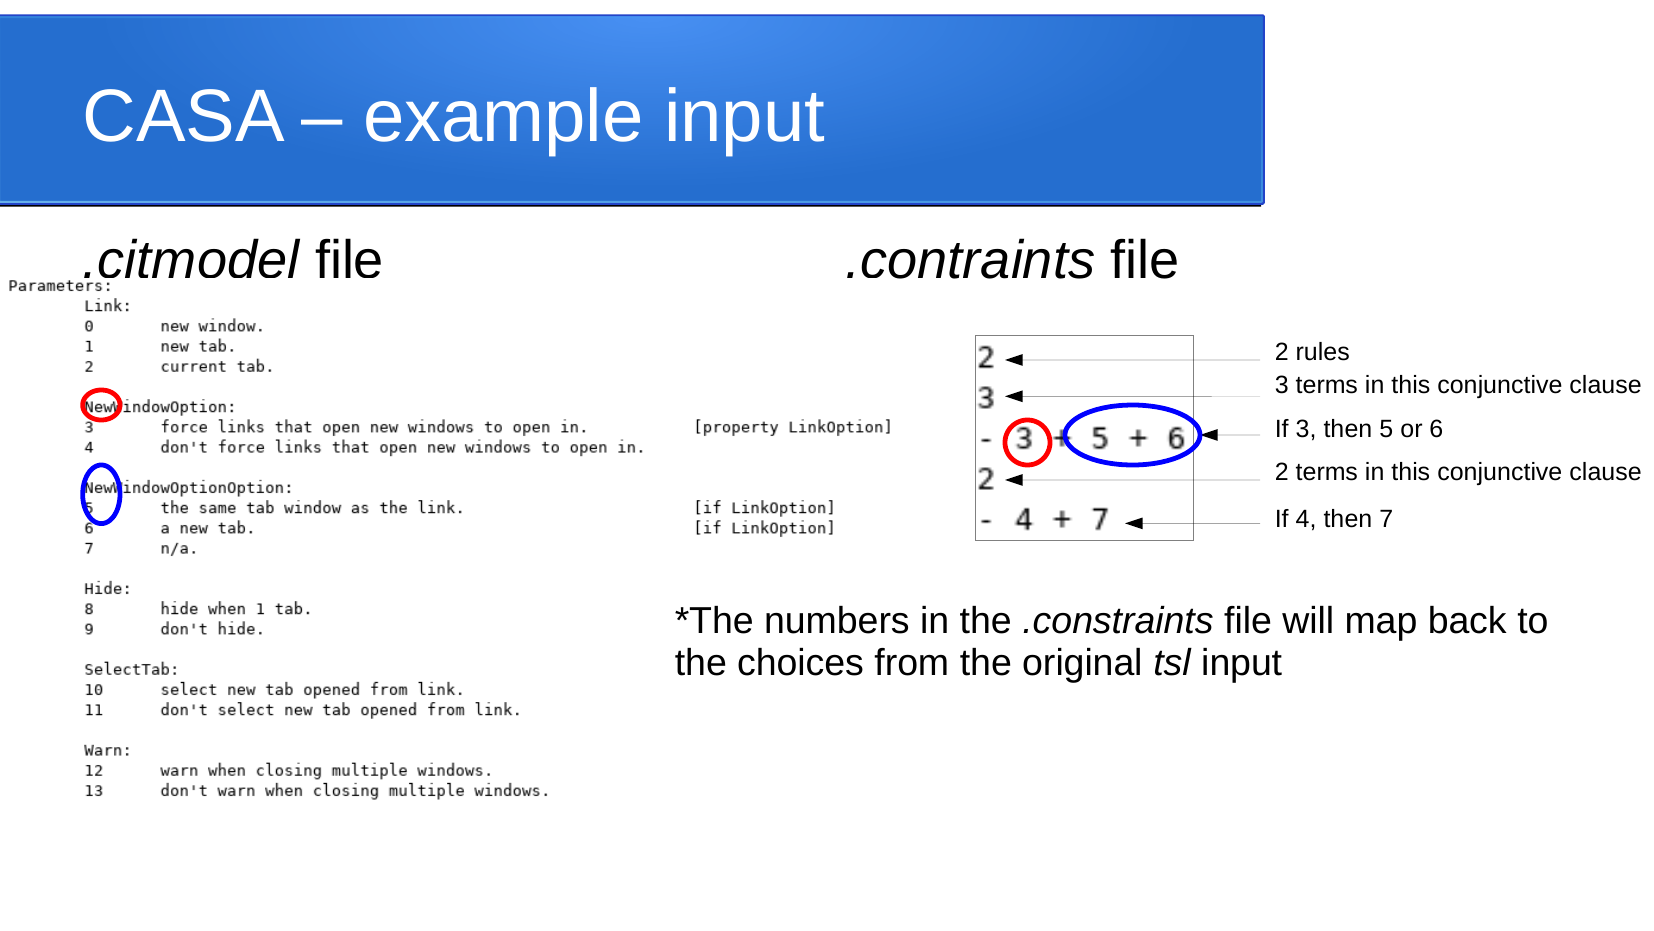

# CASA – example input
.citmodel file
.contraints file
2 rules
2-way interaction
3 terms in this conjunctive clause
6 categories
If 3, then 5 or 6
# of choices
per category
2 terms in this conjunctive clause
If 4, then 7
*The numbers in the .constraints file will map back to
the choices from the original tsl input